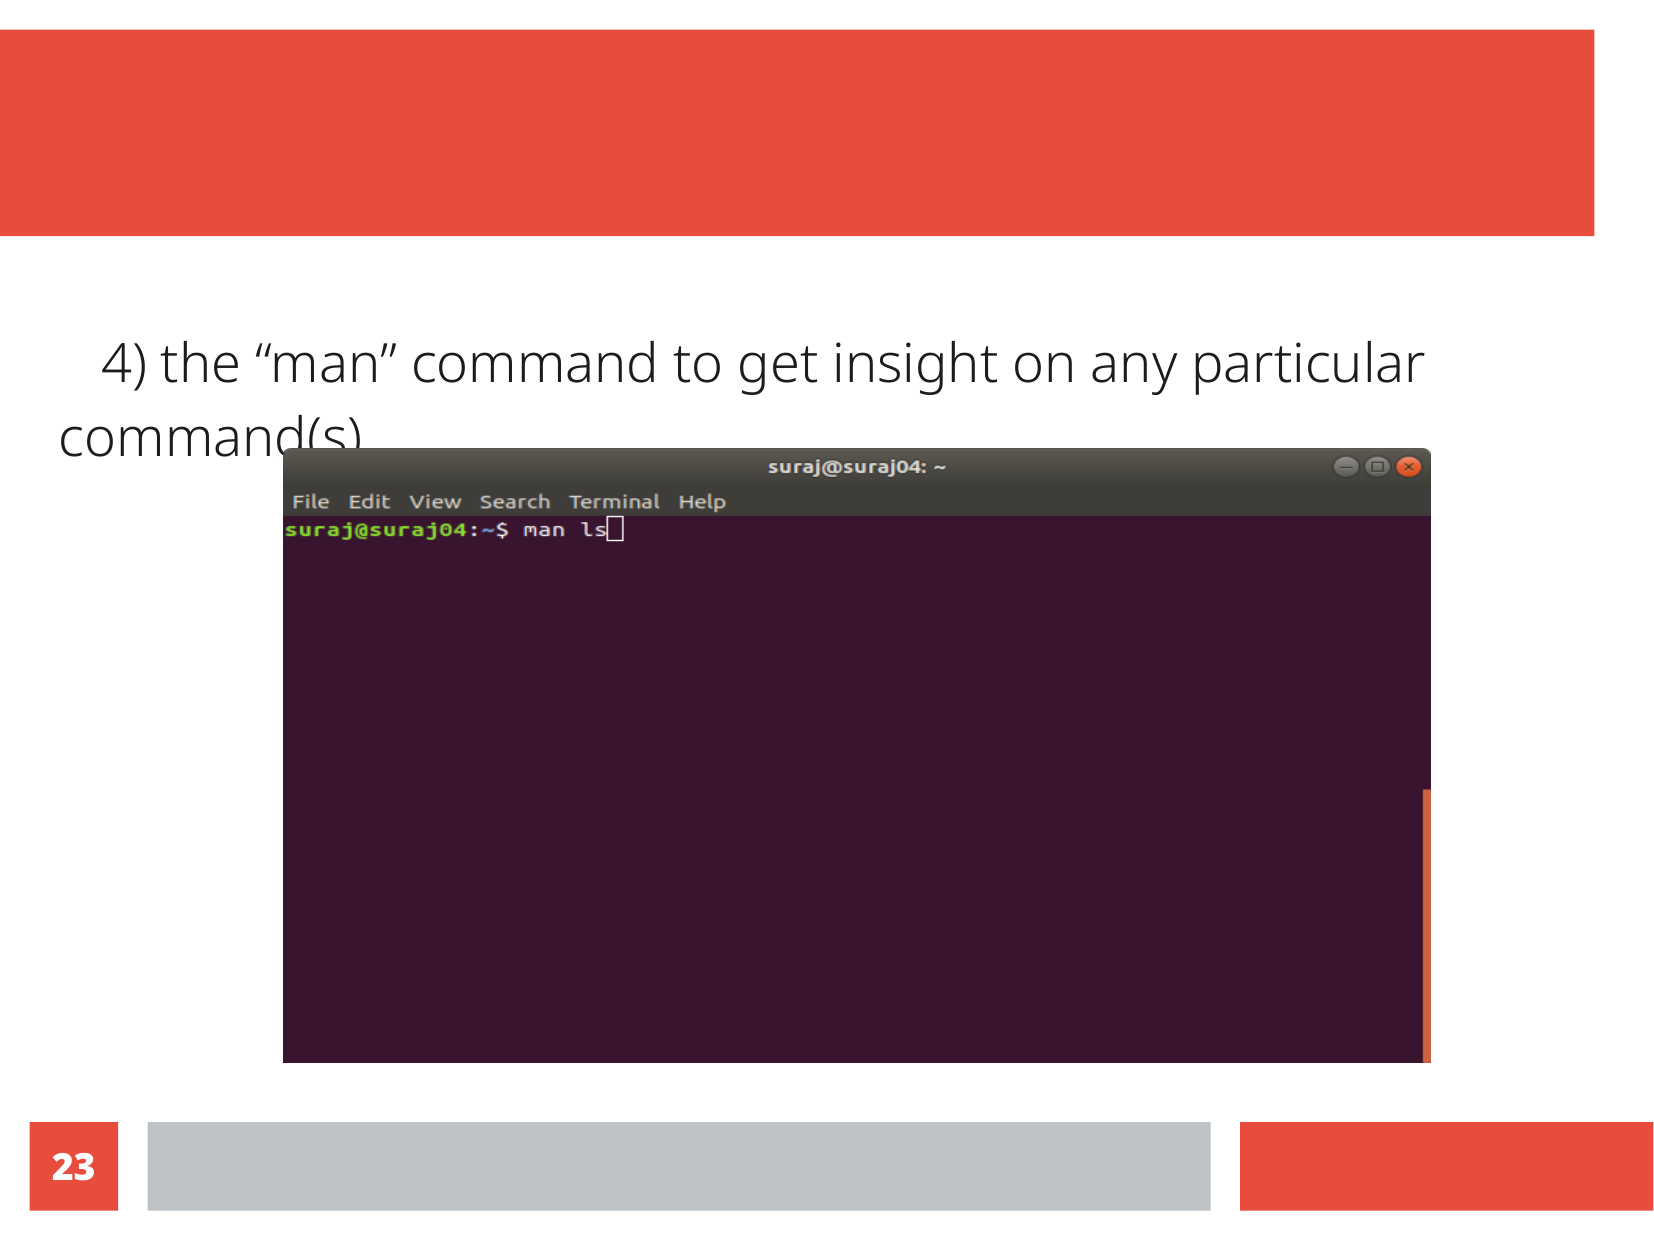

#
 4) the “man” command to get insight on any particular command(s)
23